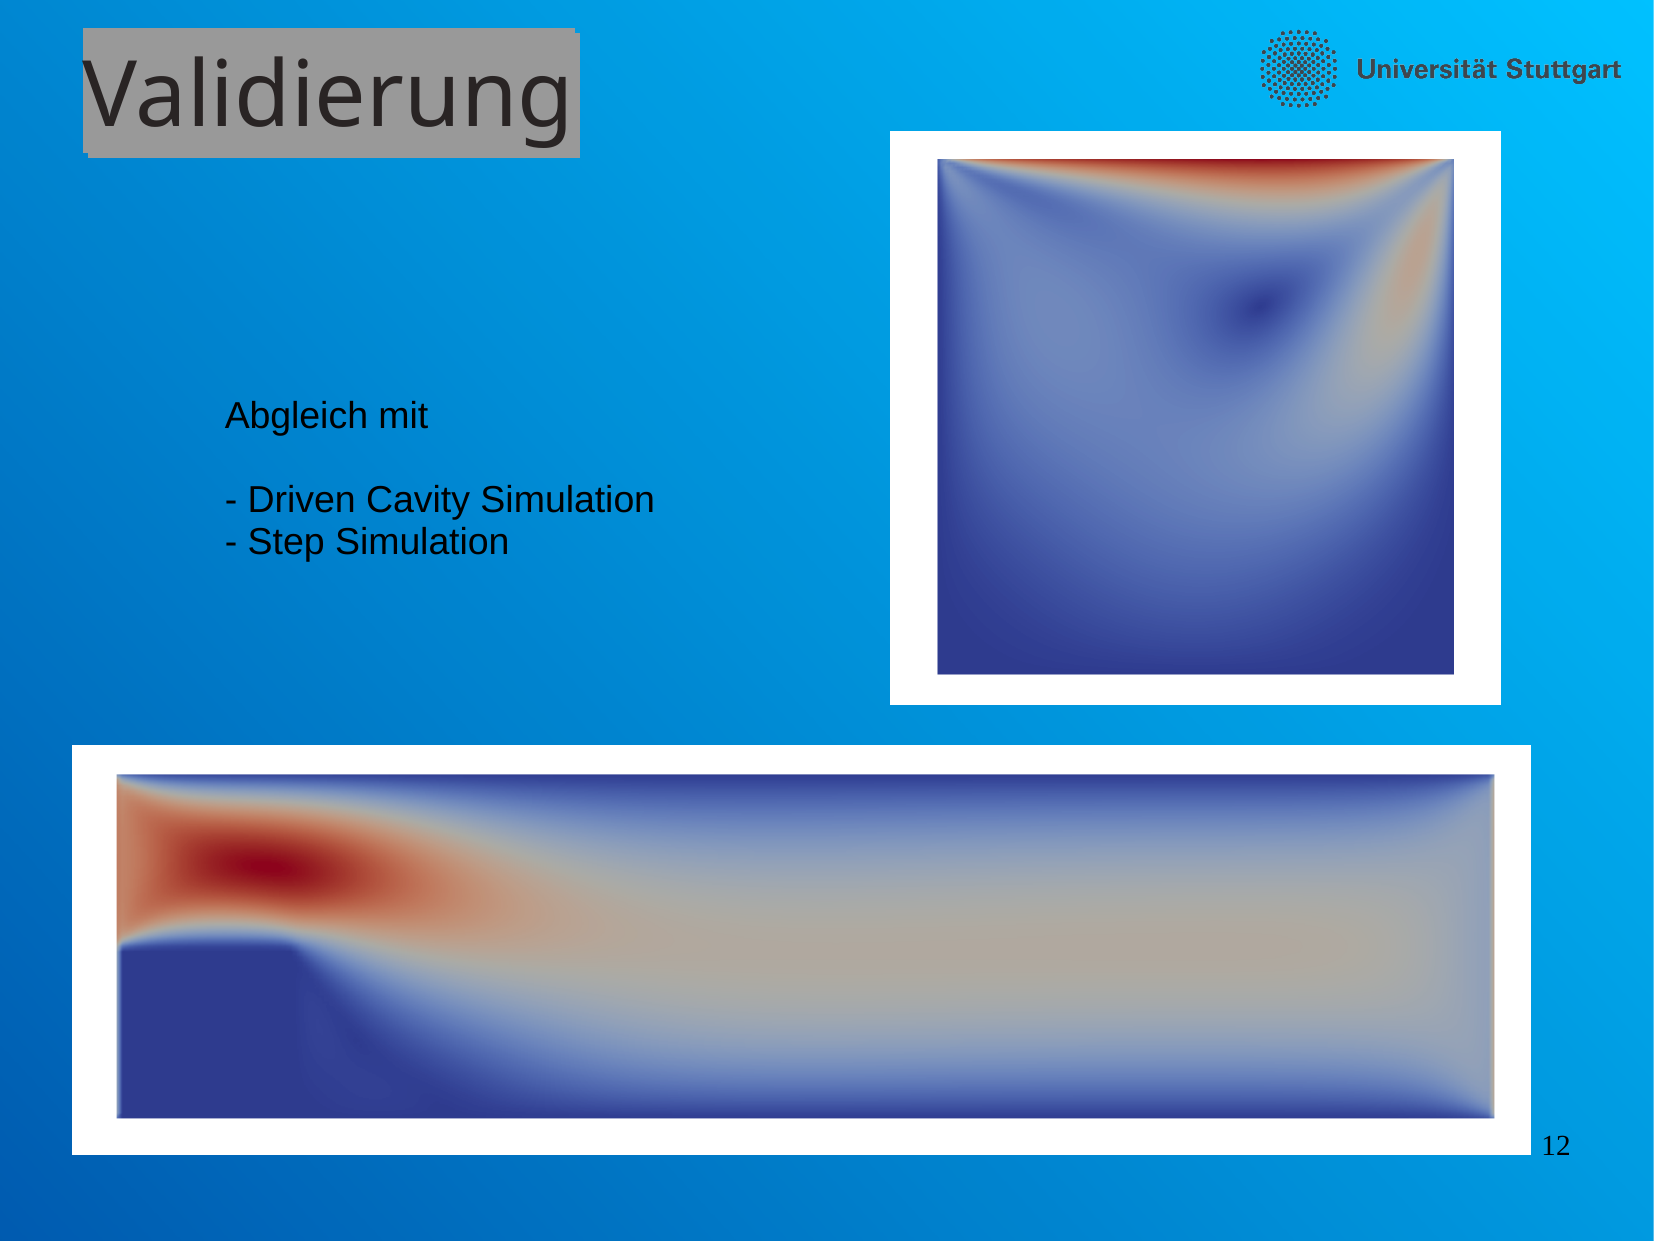

# Validierung
Abgleich mit
- Driven Cavity Simulation
- Step Simulation
12